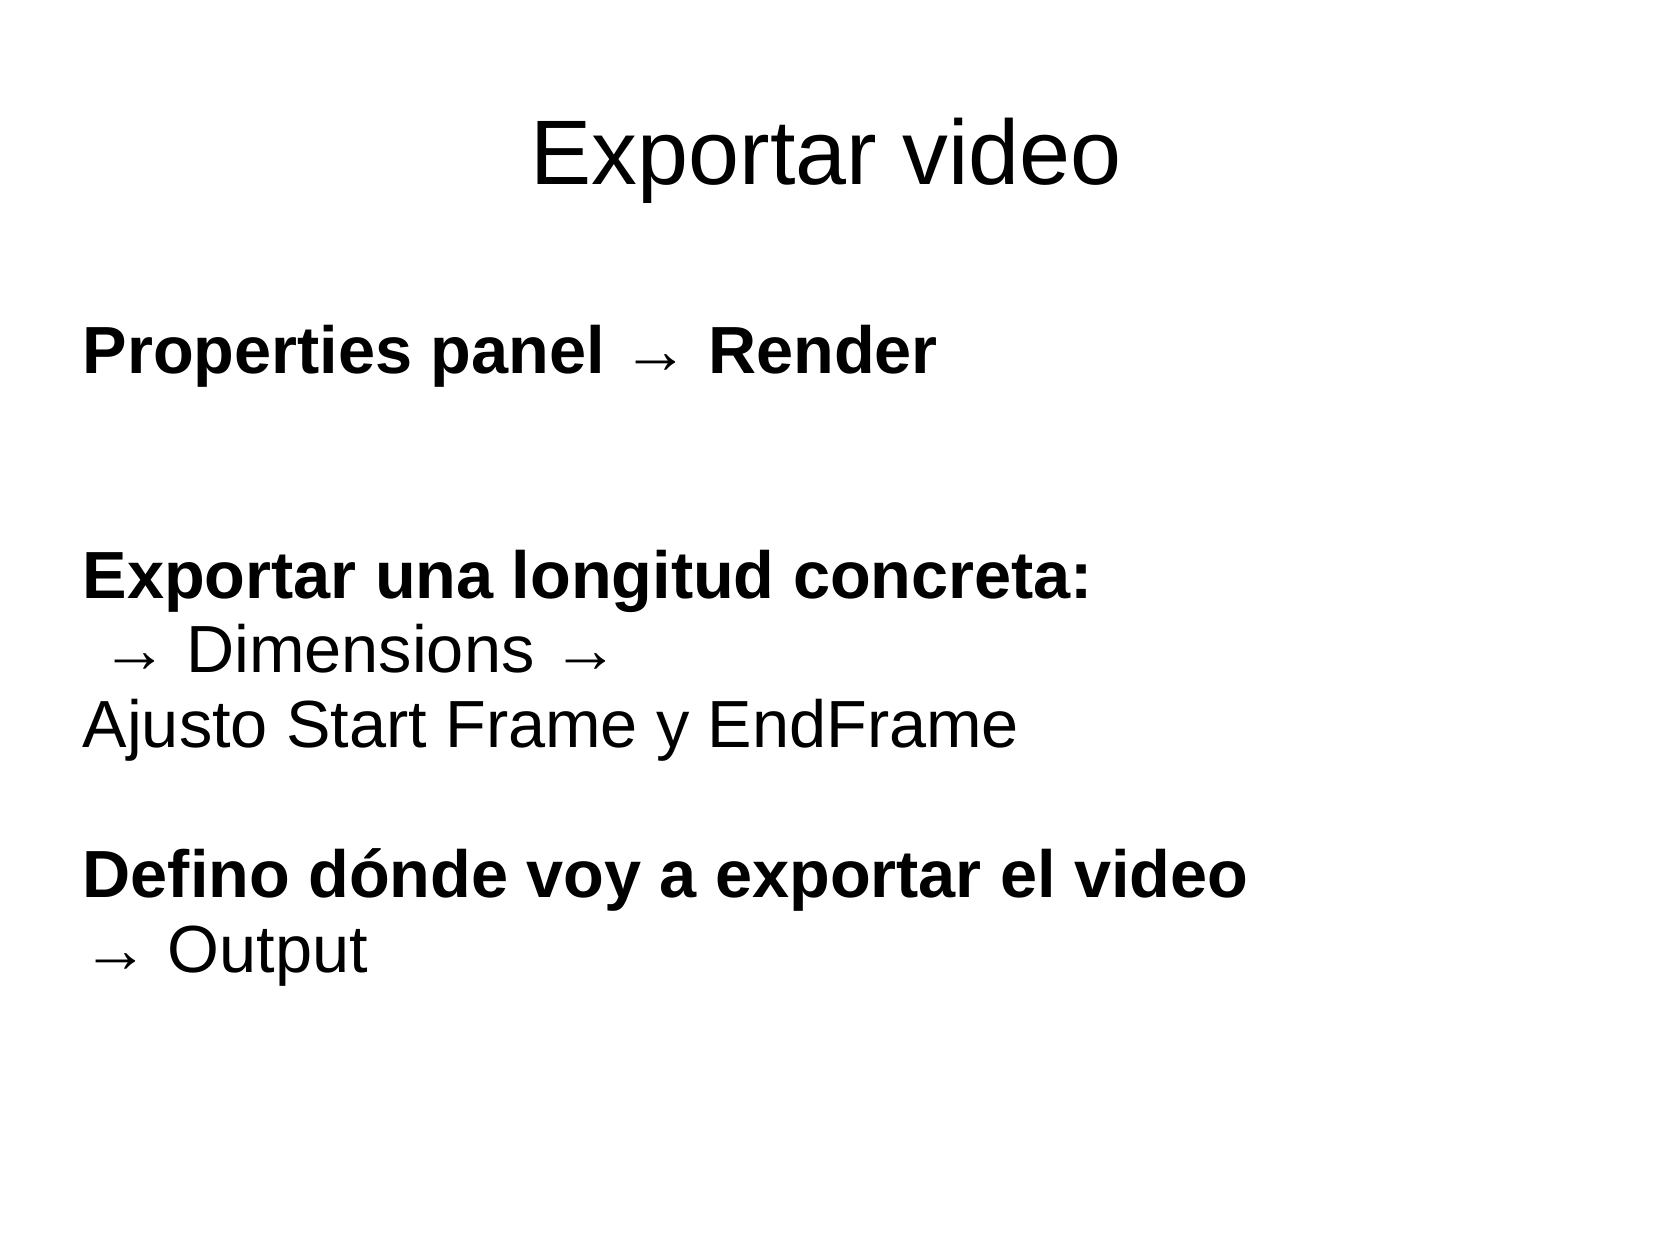

# Exportar video
Properties panel → Render
Exportar una longitud concreta:
 → Dimensions →
Ajusto Start Frame y EndFrame
Defino dónde voy a exportar el video
→ Output